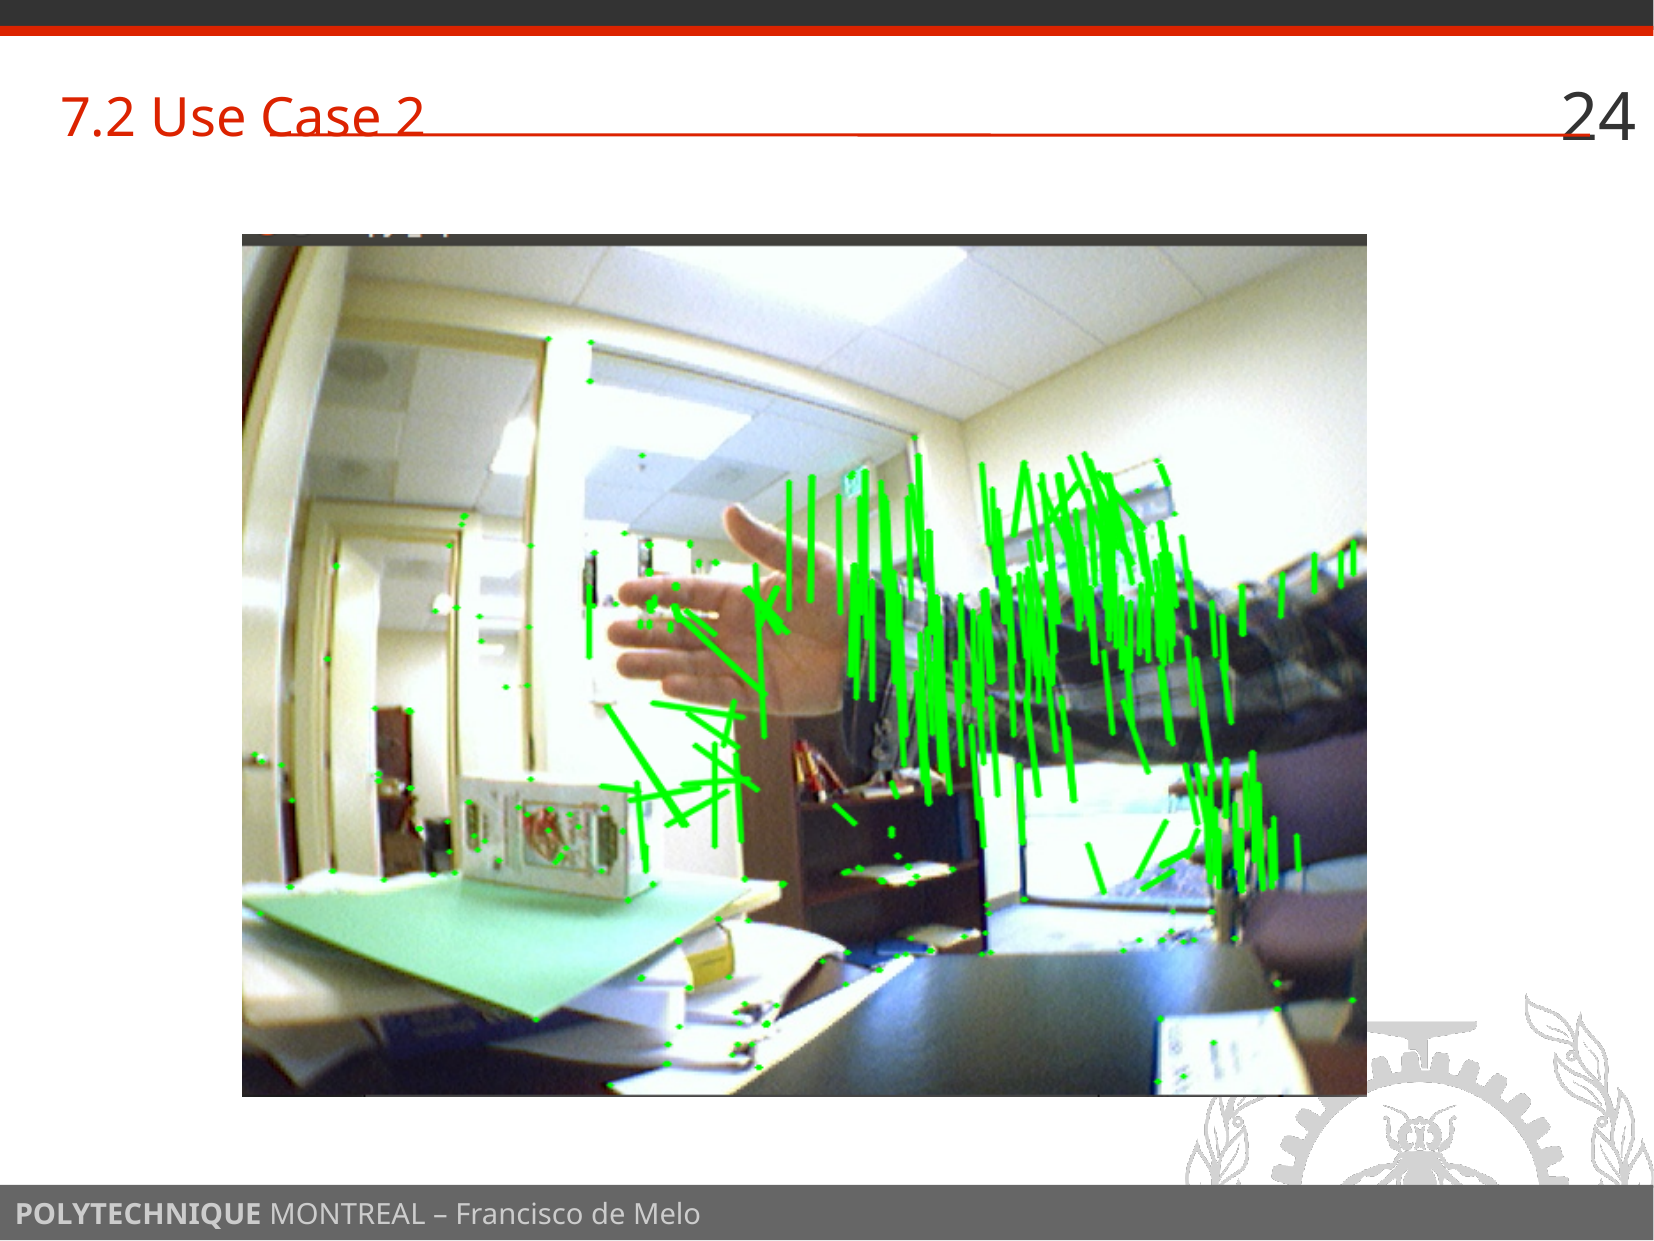

7.2 Use Case 2
24
POLYTECHNIQUE MONTREAL – Francisco de Melo